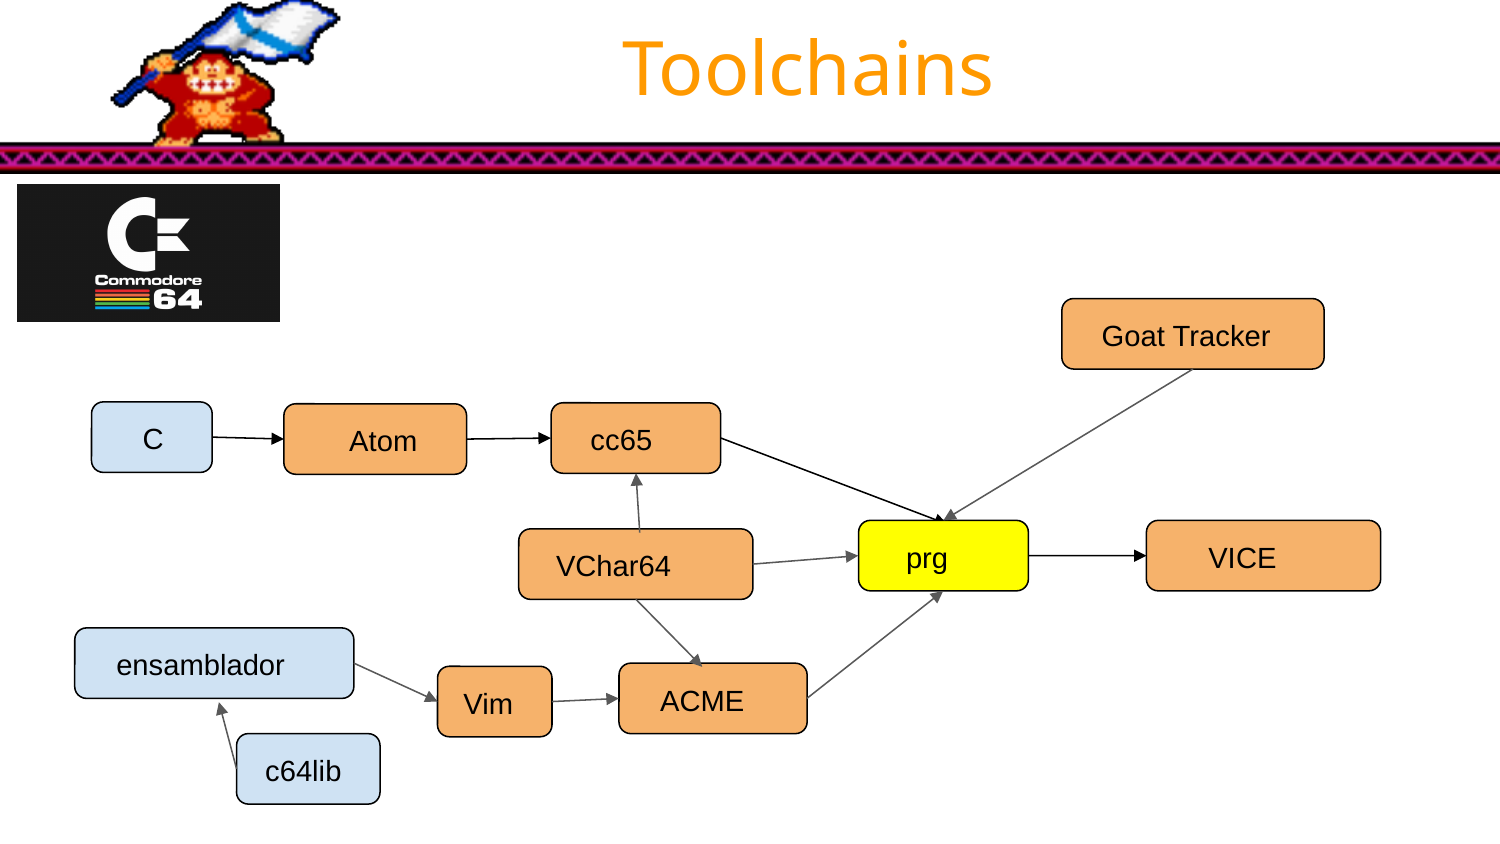

# Toolchains
Goat Tracker
 C
 cc65
 Atom
 prg
 VICE
VChar64
ensamblador
 ACME
Vim
c64lib
 spriteSX